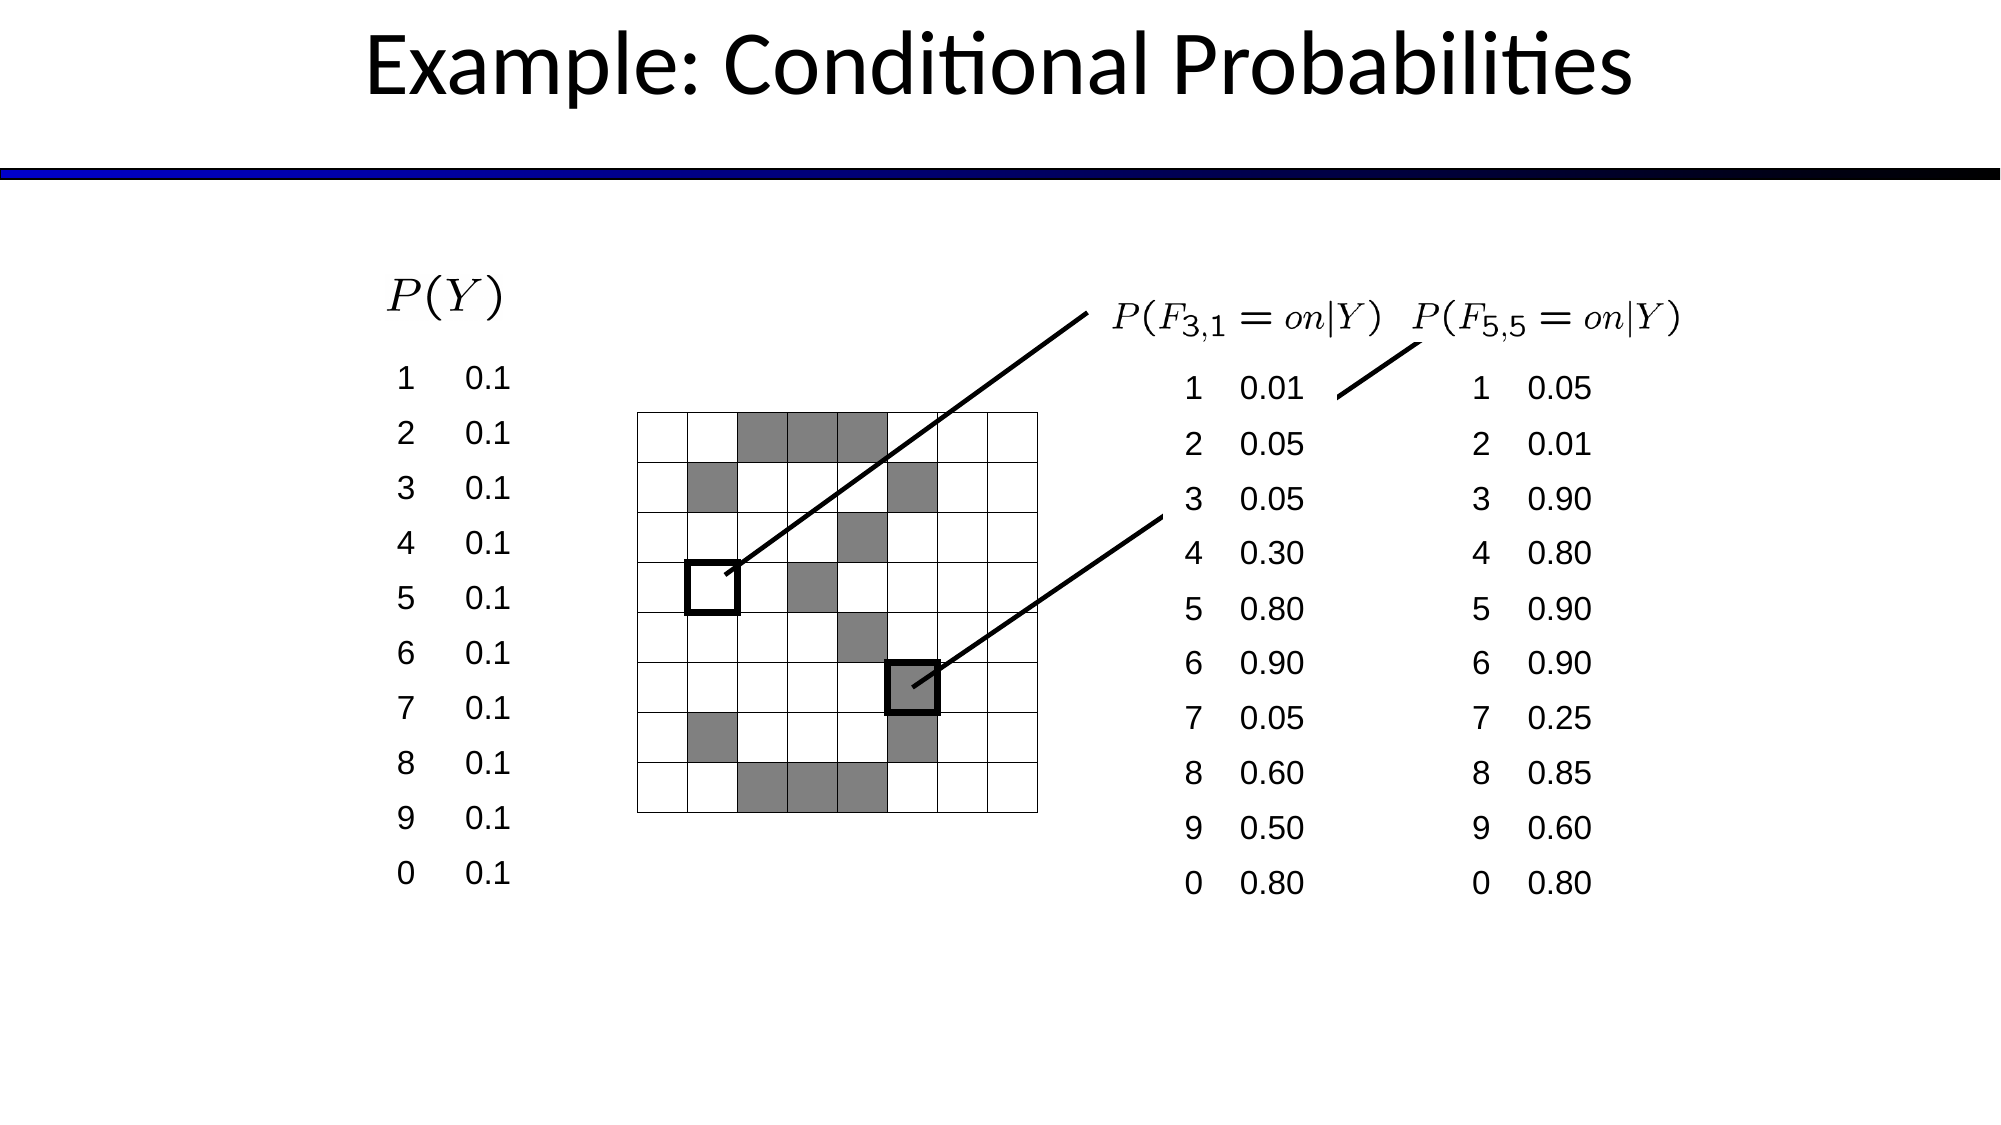

# Example: Conditional Probabilities
| 1 | 0.1 |
| --- | --- |
| 2 | 0.1 |
| 3 | 0.1 |
| 4 | 0.1 |
| 5 | 0.1 |
| 6 | 0.1 |
| 7 | 0.1 |
| 8 | 0.1 |
| 9 | 0.1 |
| 0 | 0.1 |
| 1 | 0.01 |
| --- | --- |
| 2 | 0.05 |
| 3 | 0.05 |
| 4 | 0.30 |
| 5 | 0.80 |
| 6 | 0.90 |
| 7 | 0.05 |
| 8 | 0.60 |
| 9 | 0.50 |
| 0 | 0.80 |
| 1 | 0.05 |
| --- | --- |
| 2 | 0.01 |
| 3 | 0.90 |
| 4 | 0.80 |
| 5 | 0.90 |
| 6 | 0.90 |
| 7 | 0.25 |
| 8 | 0.85 |
| 9 | 0.60 |
| 0 | 0.80 |